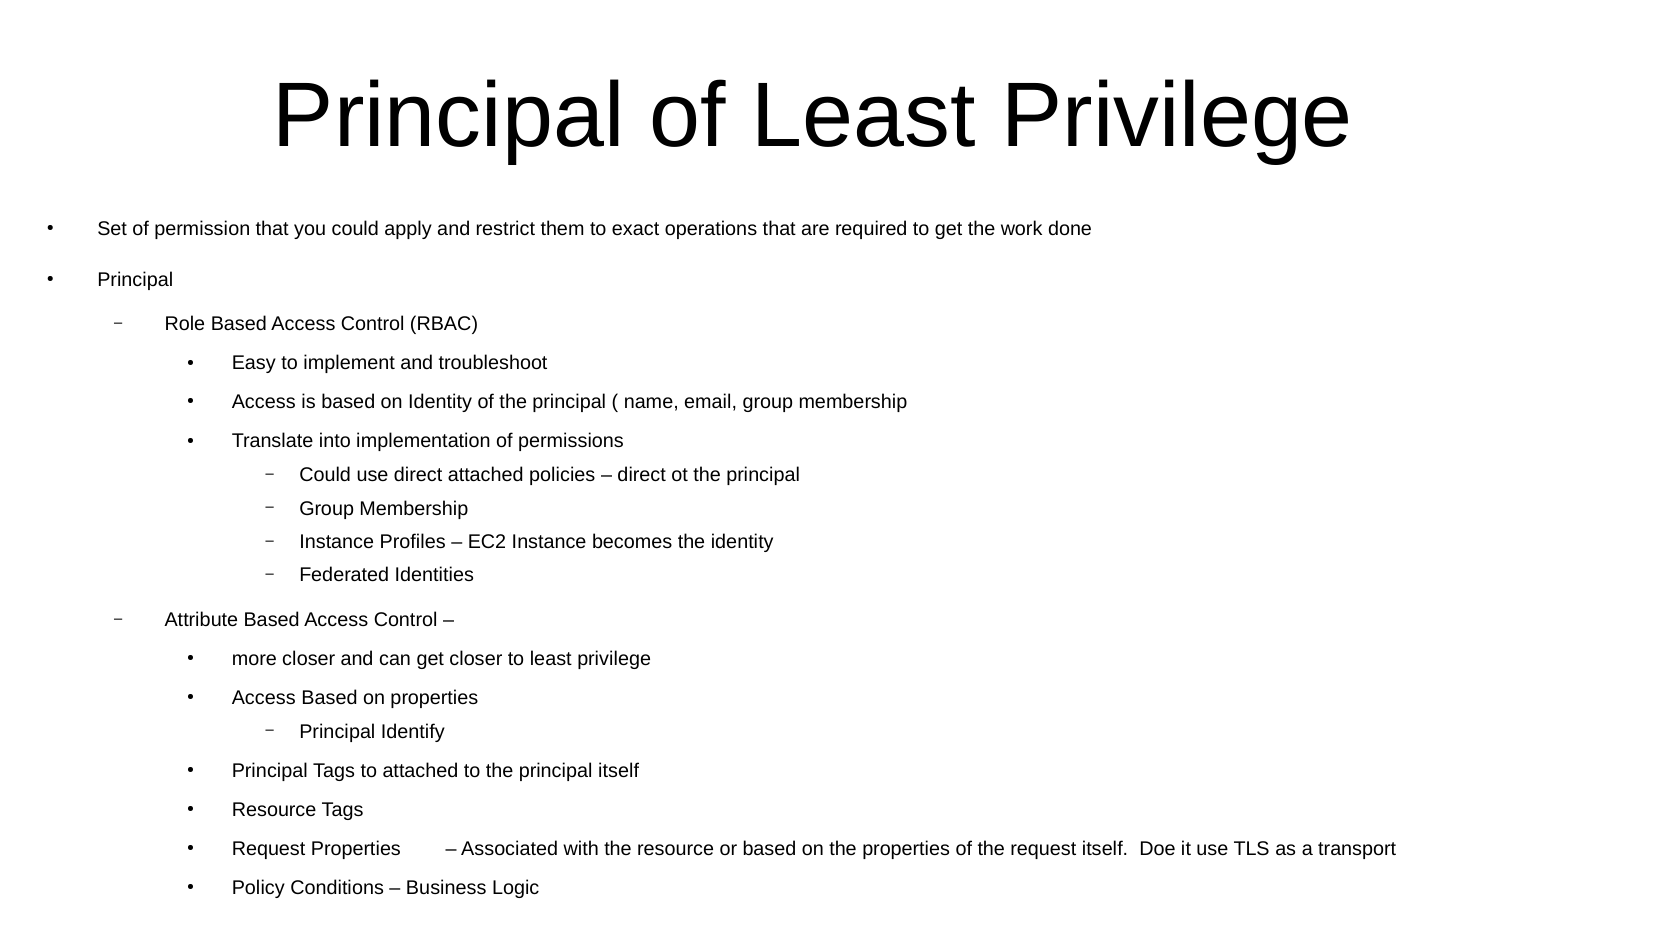

# Principal of Least Privilege
Set of permission that you could apply and restrict them to exact operations that are required to get the work done
Principal
Role Based Access Control (RBAC)
Easy to implement and troubleshoot
Access is based on Identity of the principal ( name, email, group membership
Translate into implementation of permissions
Could use direct attached policies – direct ot the principal
Group Membership
Instance Profiles – EC2 Instance becomes the identity
Federated Identities
Attribute Based Access Control –
more closer and can get closer to least privilege
Access Based on properties
Principal Identify
Principal Tags to attached to the principal itself
Resource Tags
Request Properties	– Associated with the resource or based on the properties of the request itself. Doe it use TLS as a transport
Policy Conditions – Business Logic